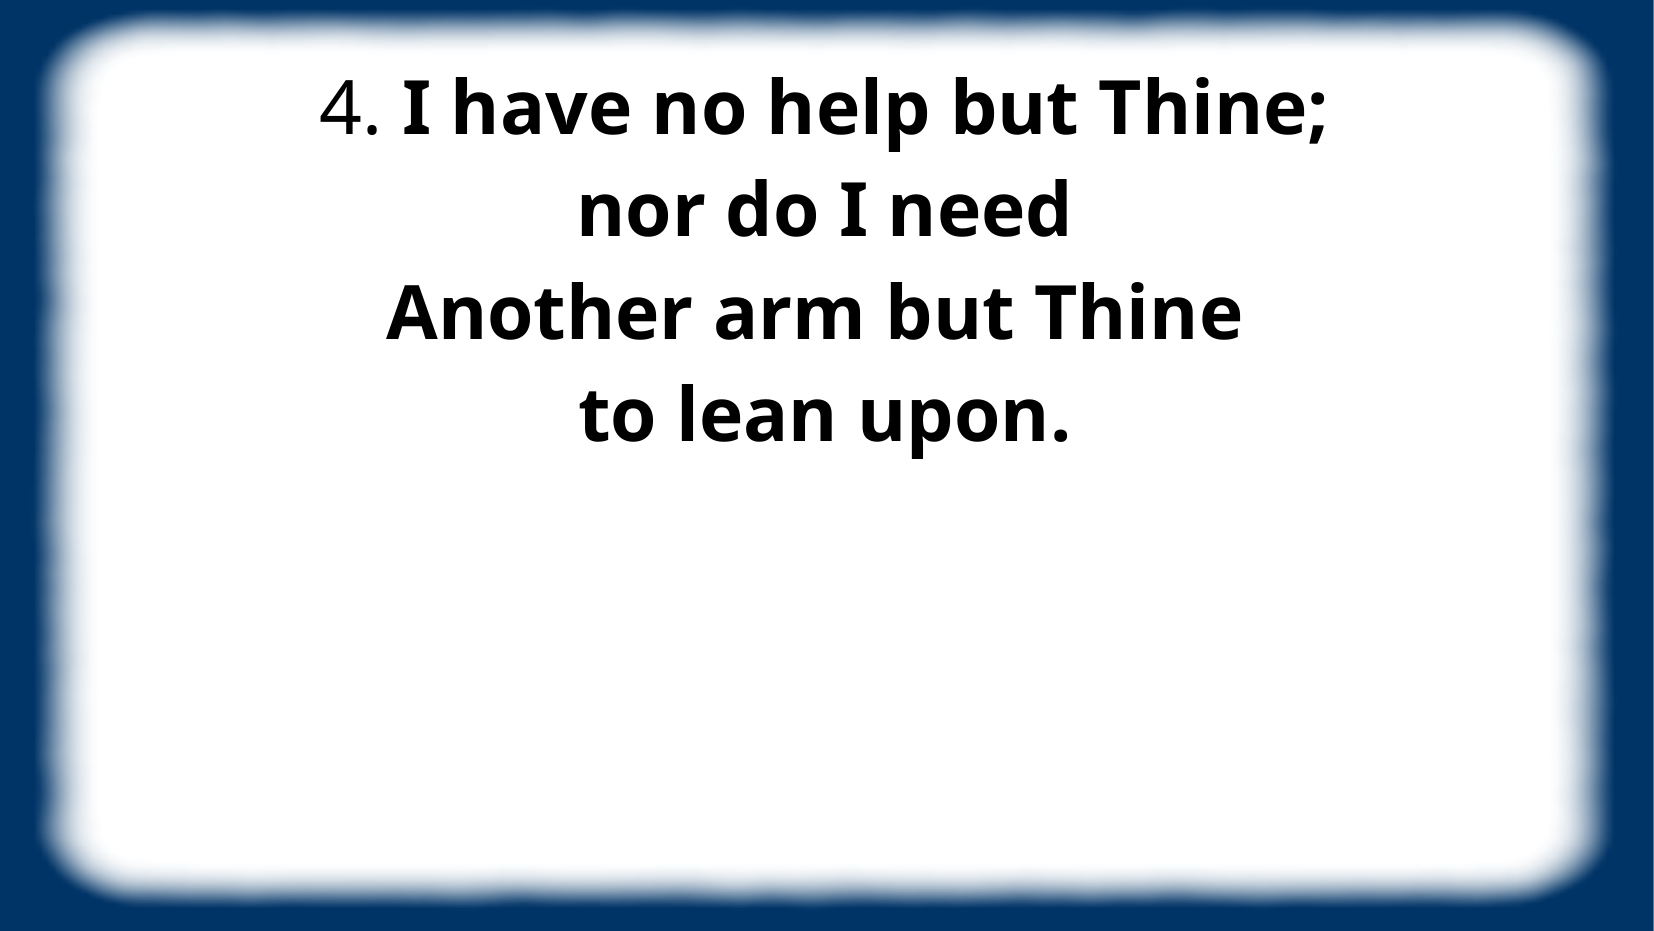

4. I have no help but Thine;
nor do I need
Another arm but Thine
to lean upon.